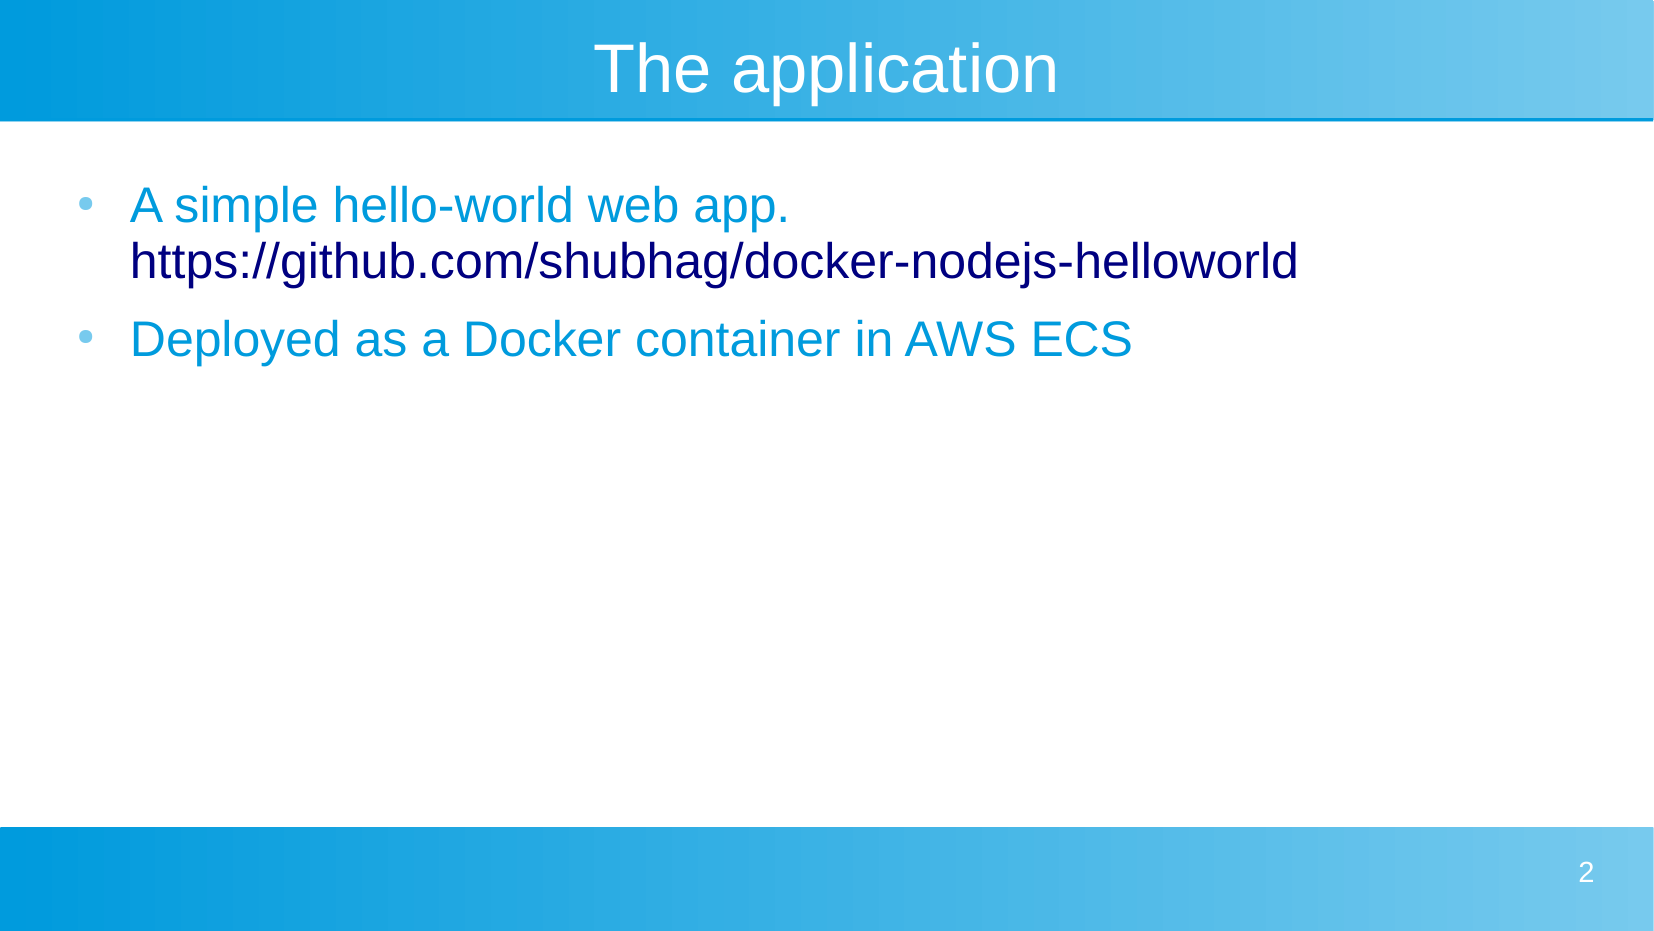

# The application
A simple hello-world web app. https://github.com/shubhag/docker-nodejs-helloworld
Deployed as a Docker container in AWS ECS
2